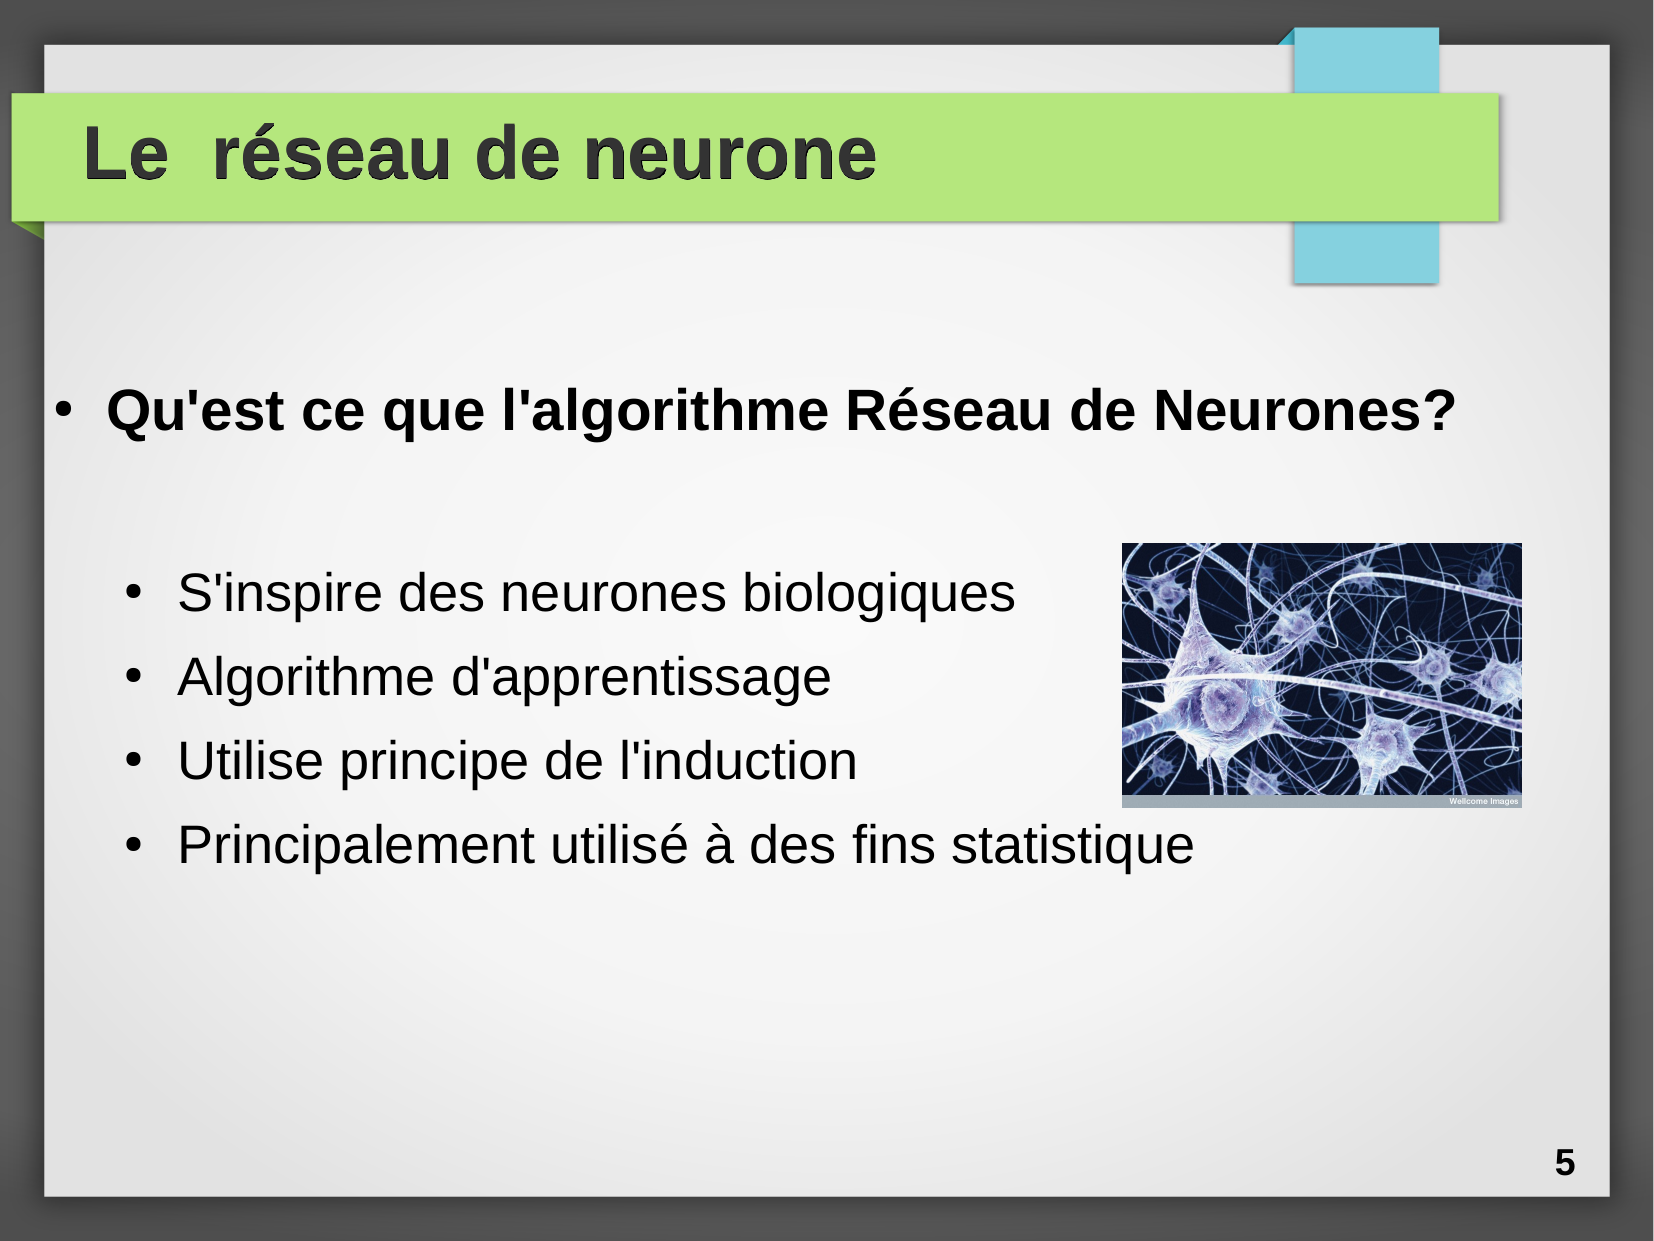

# Le réseau de neurone
Qu'est ce que l'algorithme Réseau de Neurones?
S'inspire des neurones biologiques
Algorithme d'apprentissage
Utilise principe de l'induction
Principalement utilisé à des fins statistique